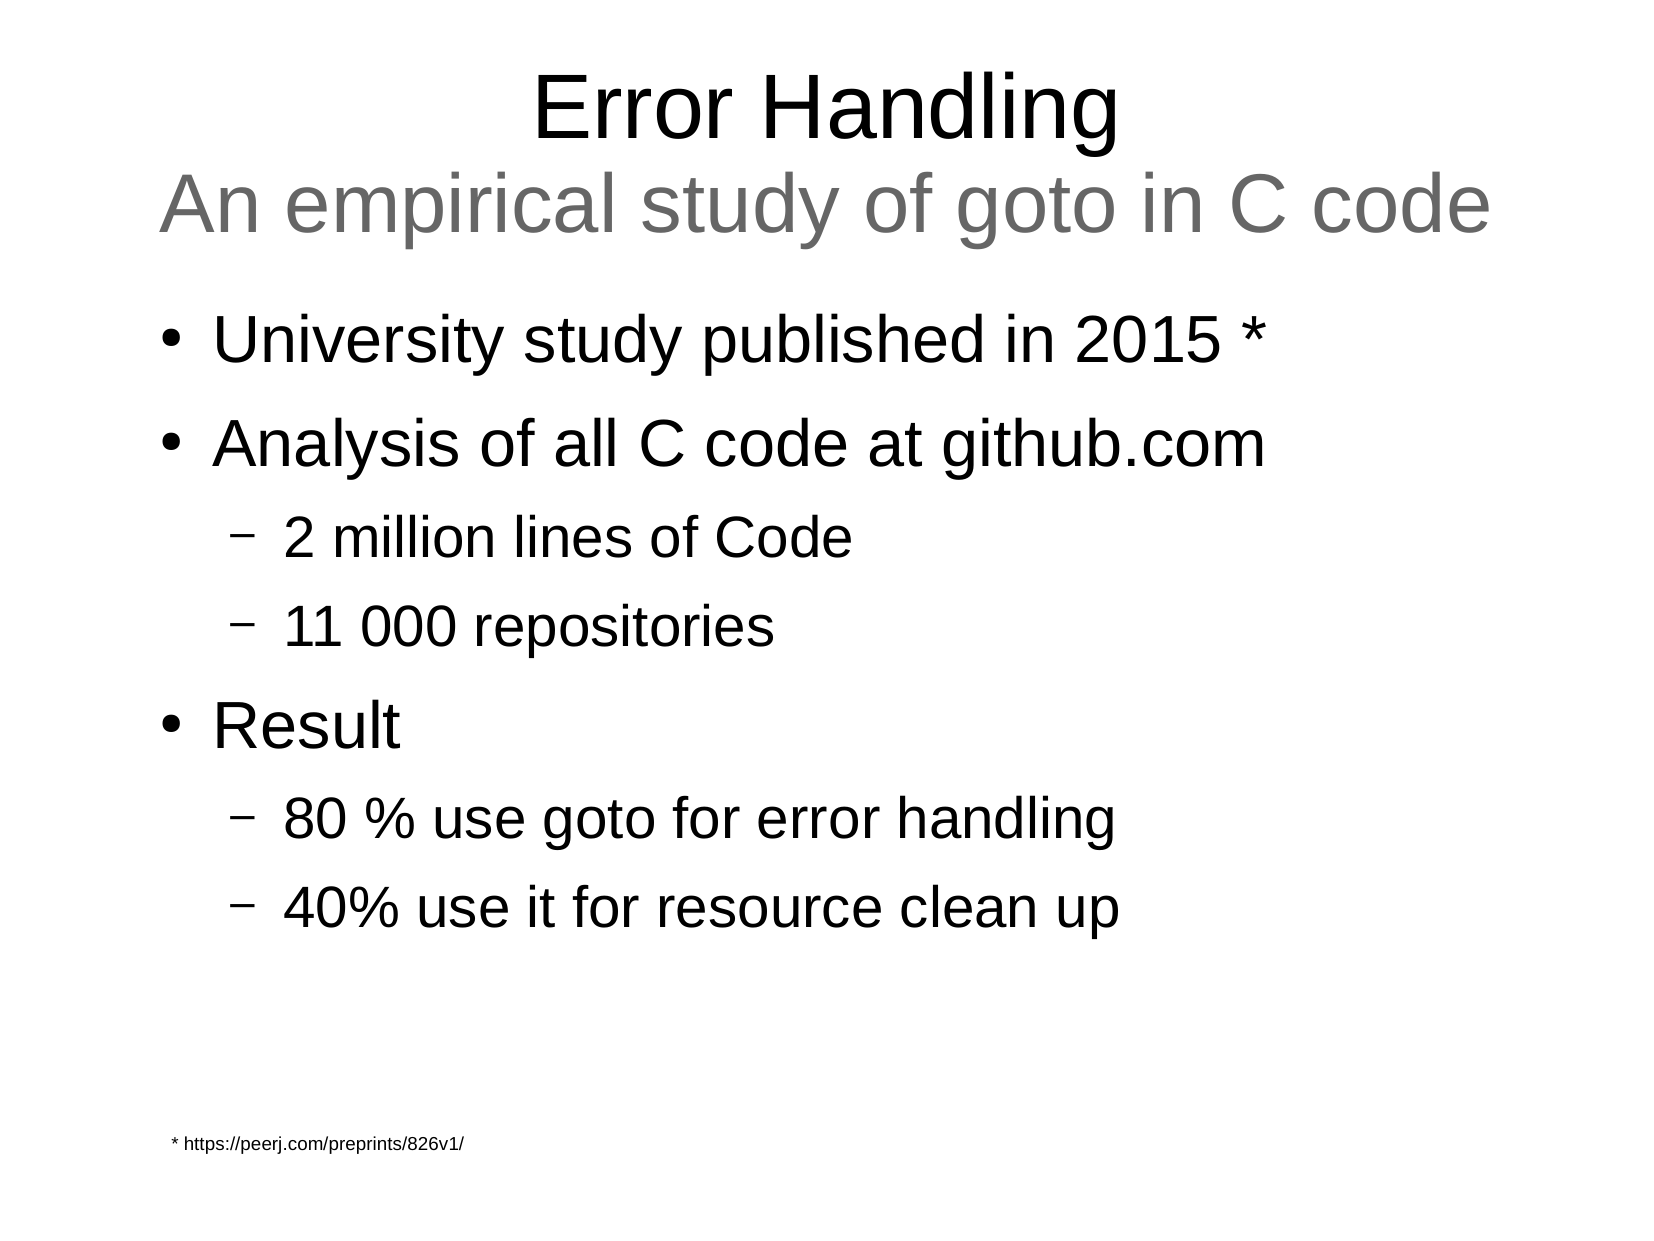

# Error Handling An empirical study of goto in C code
University study published in 2015 *
Analysis of all C code at github.com
2 million lines of Code
11 000 repositories
Result
80 % use goto for error handling
40% use it for resource clean up
* https://peerj.com/preprints/826v1/